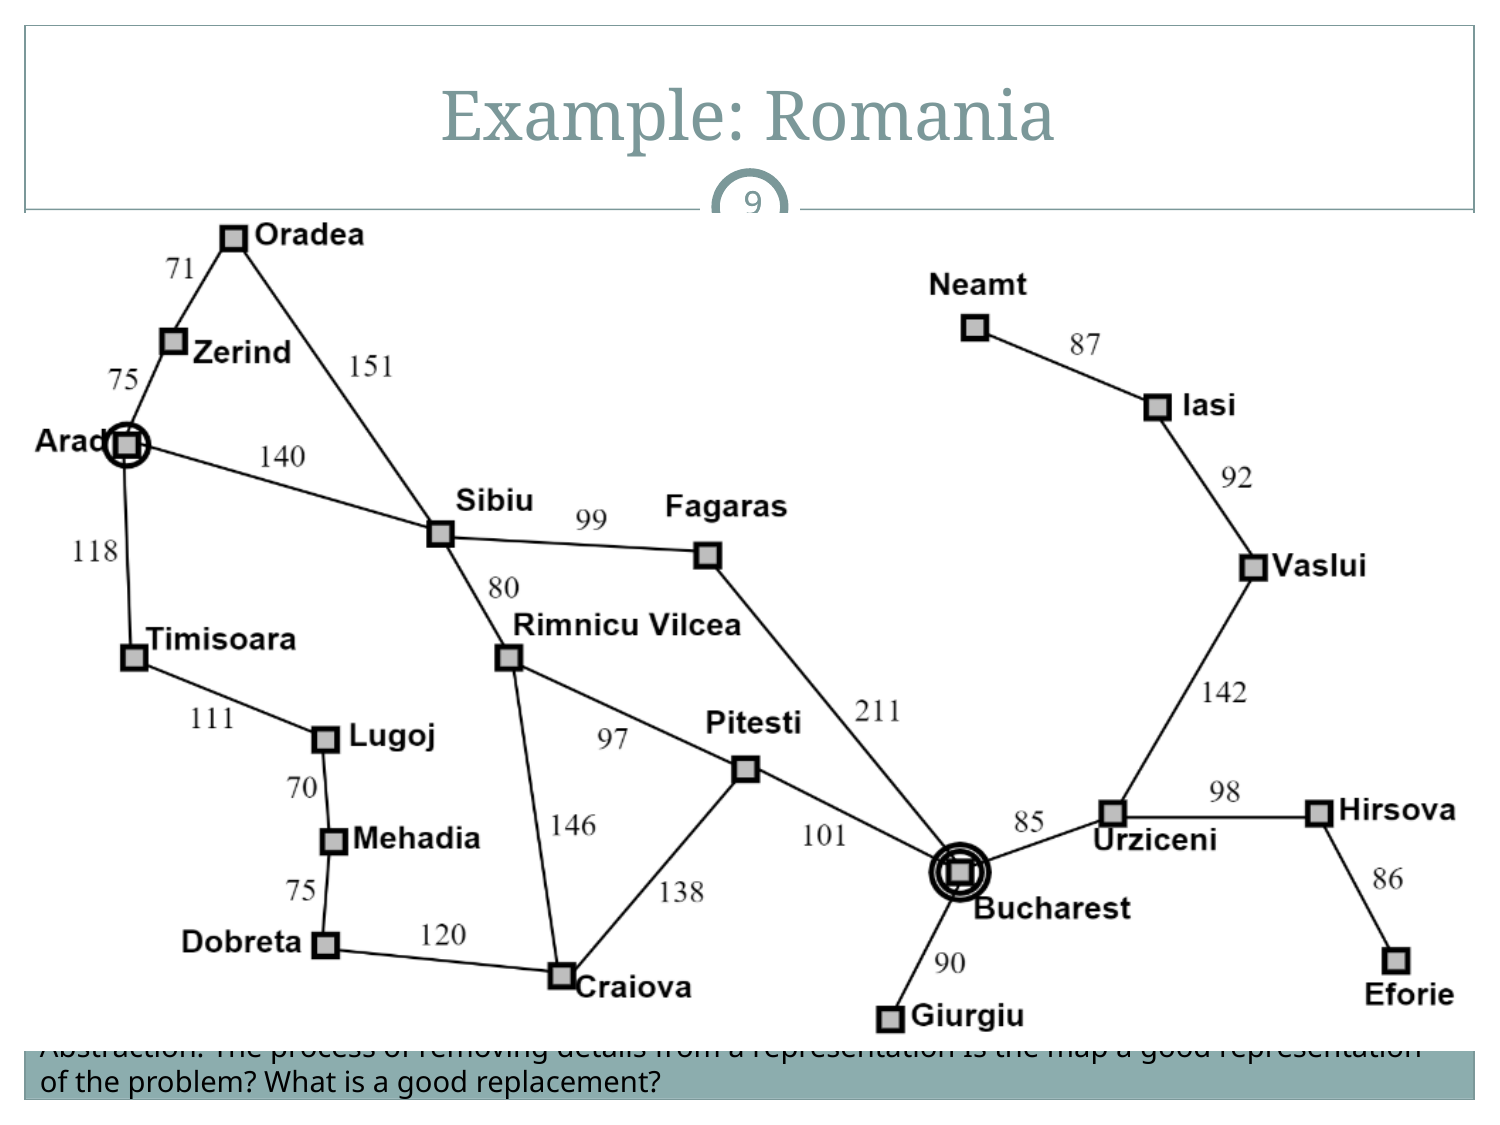

# Example: Romania
Abstraction: The process of removing details from a representation Is the map a good representation of the problem? What is a good replacement?